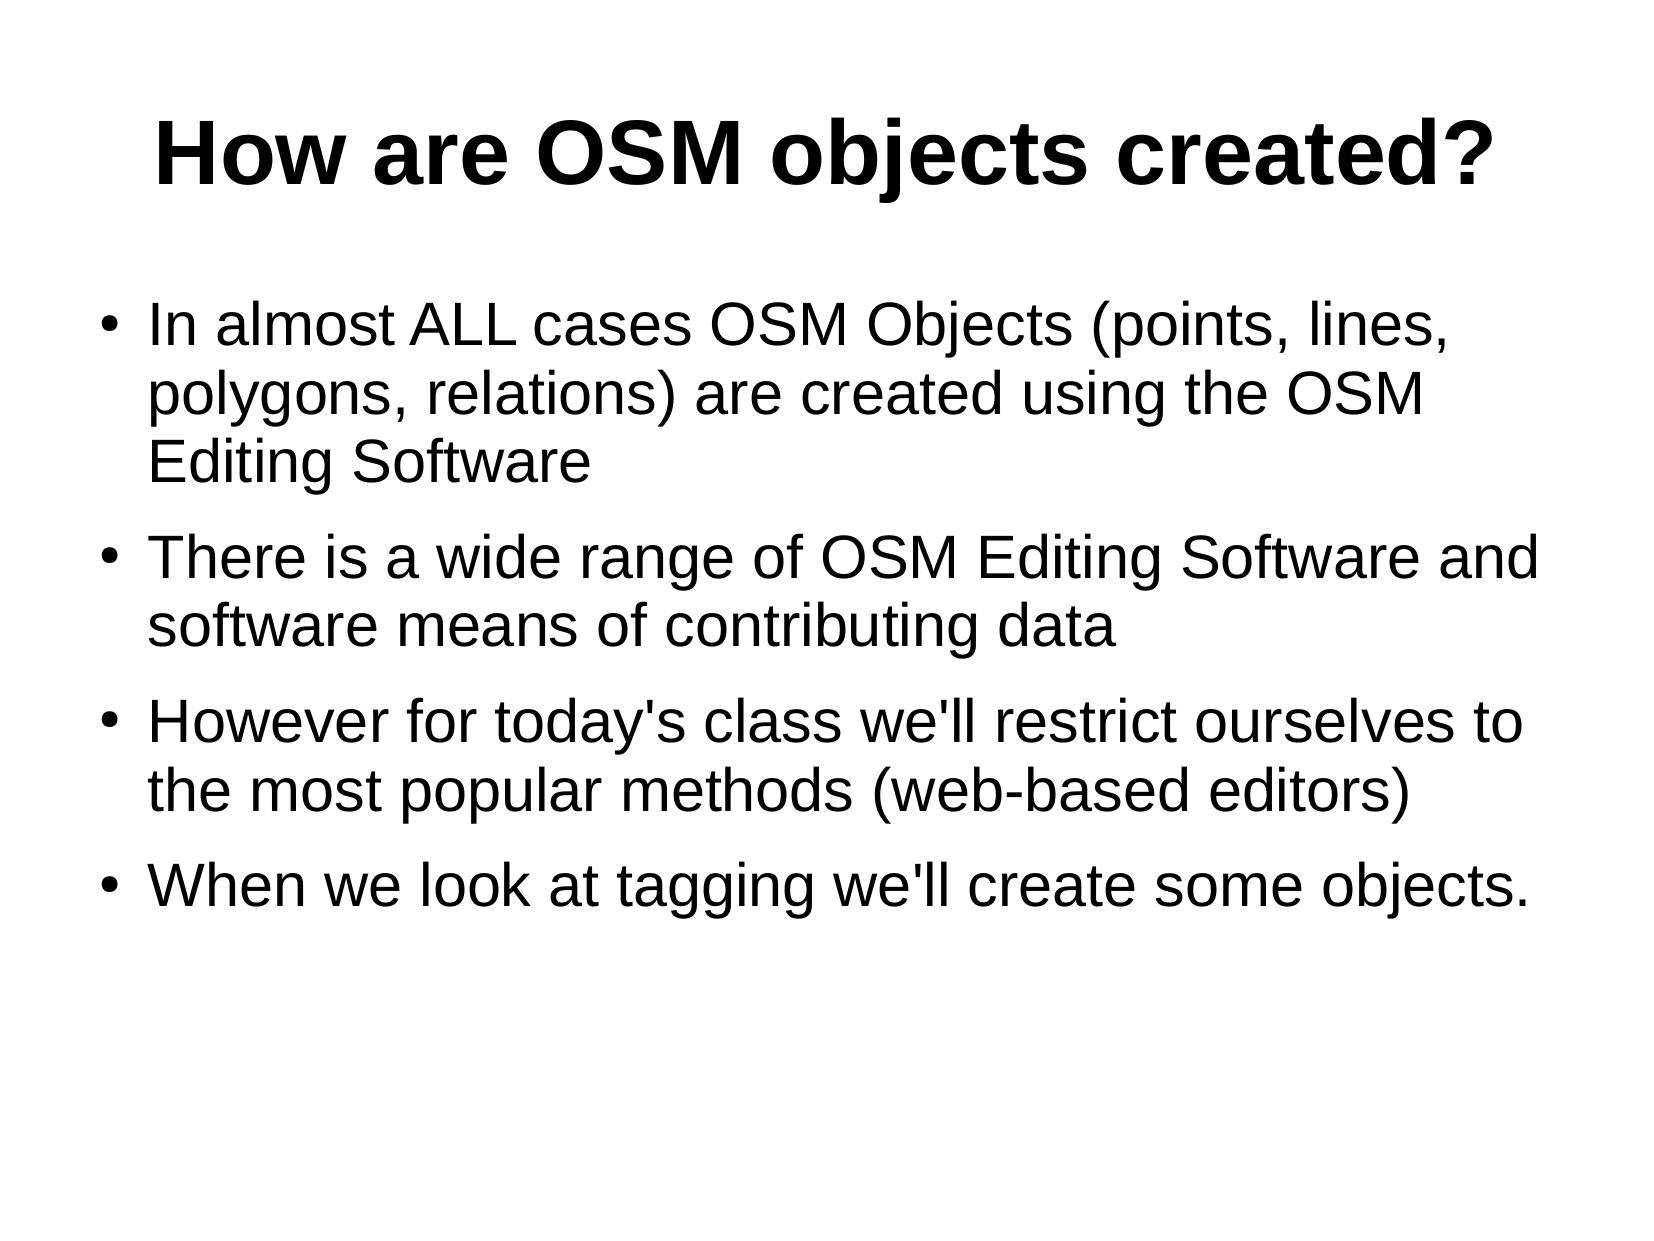

# How are OSM objects created?
In almost ALL cases OSM Objects (points, lines, polygons, relations) are created using the OSM Editing Software
There is a wide range of OSM Editing Software and software means of contributing data
However for today's class we'll restrict ourselves to the most popular methods (web-based editors)
When we look at tagging we'll create some objects.